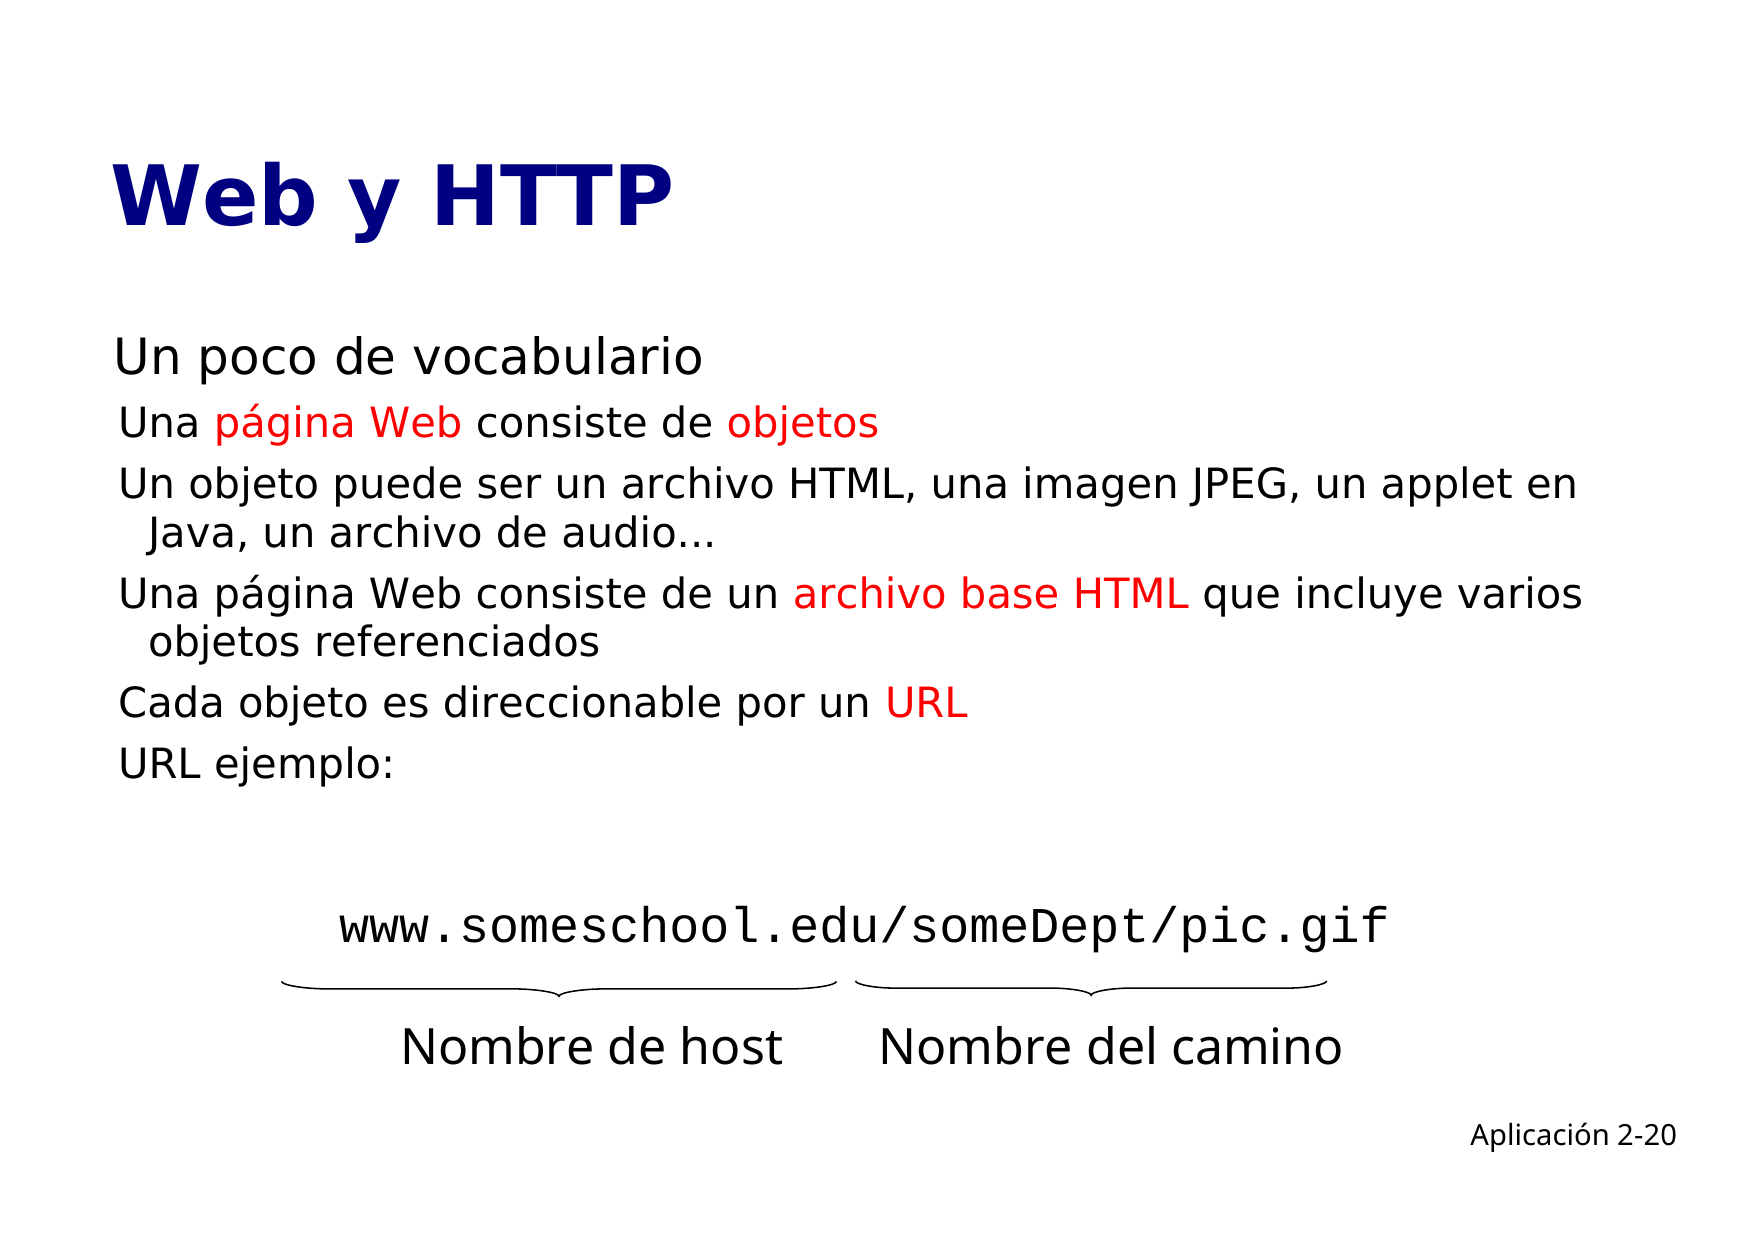

# Web y HTTP
Un poco de vocabulario
Una página Web consiste de objetos
Un objeto puede ser un archivo HTML, una imagen JPEG, un applet en Java, un archivo de audio...
Una página Web consiste de un archivo base HTML que incluye varios objetos referenciados
Cada objeto es direccionable por un URL
URL ejemplo:
www.someschool.edu/someDept/pic.gif
Nombre de host
Nombre del camino